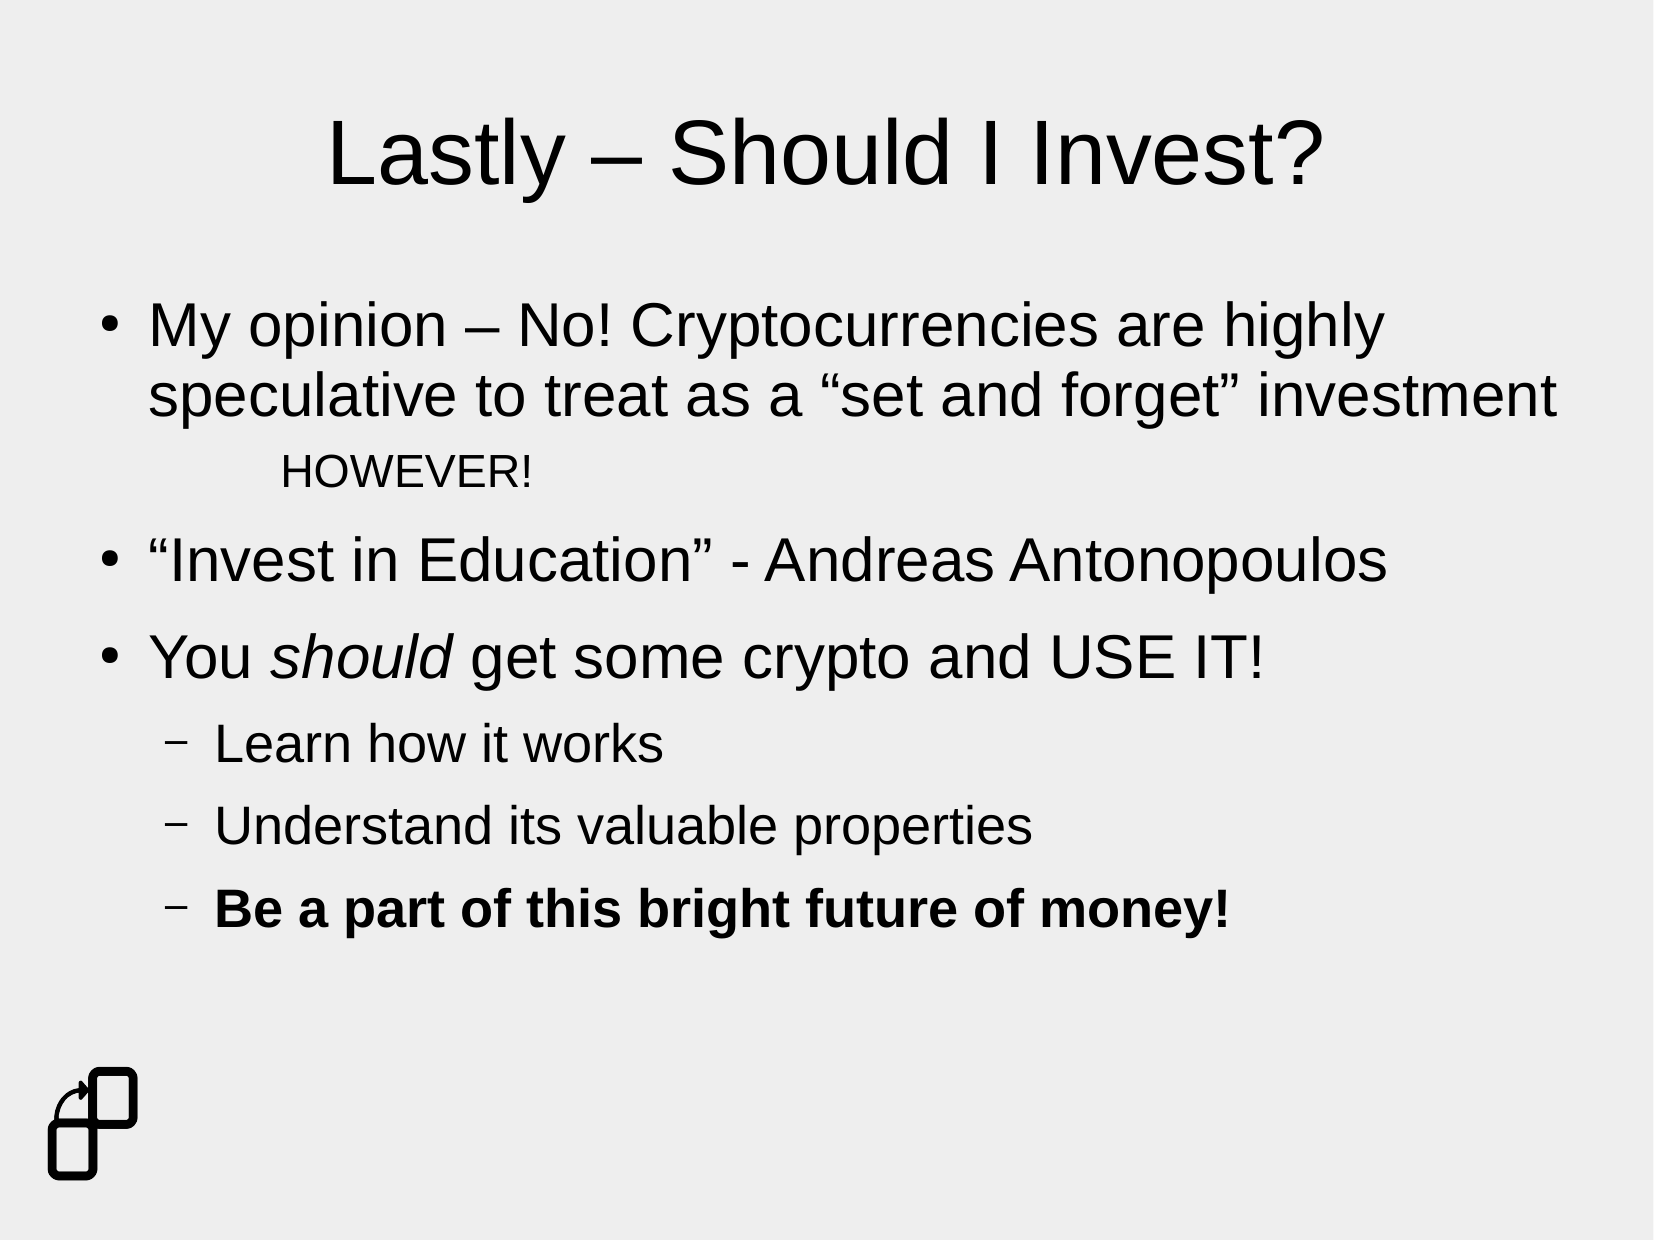

# Lastly – Should I Invest?
My opinion – No! Cryptocurrencies are highly speculative to treat as a “set and forget” investment
HOWEVER!
“Invest in Education” - Andreas Antonopoulos
You should get some crypto and USE IT!
Learn how it works
Understand its valuable properties
Be a part of this bright future of money!